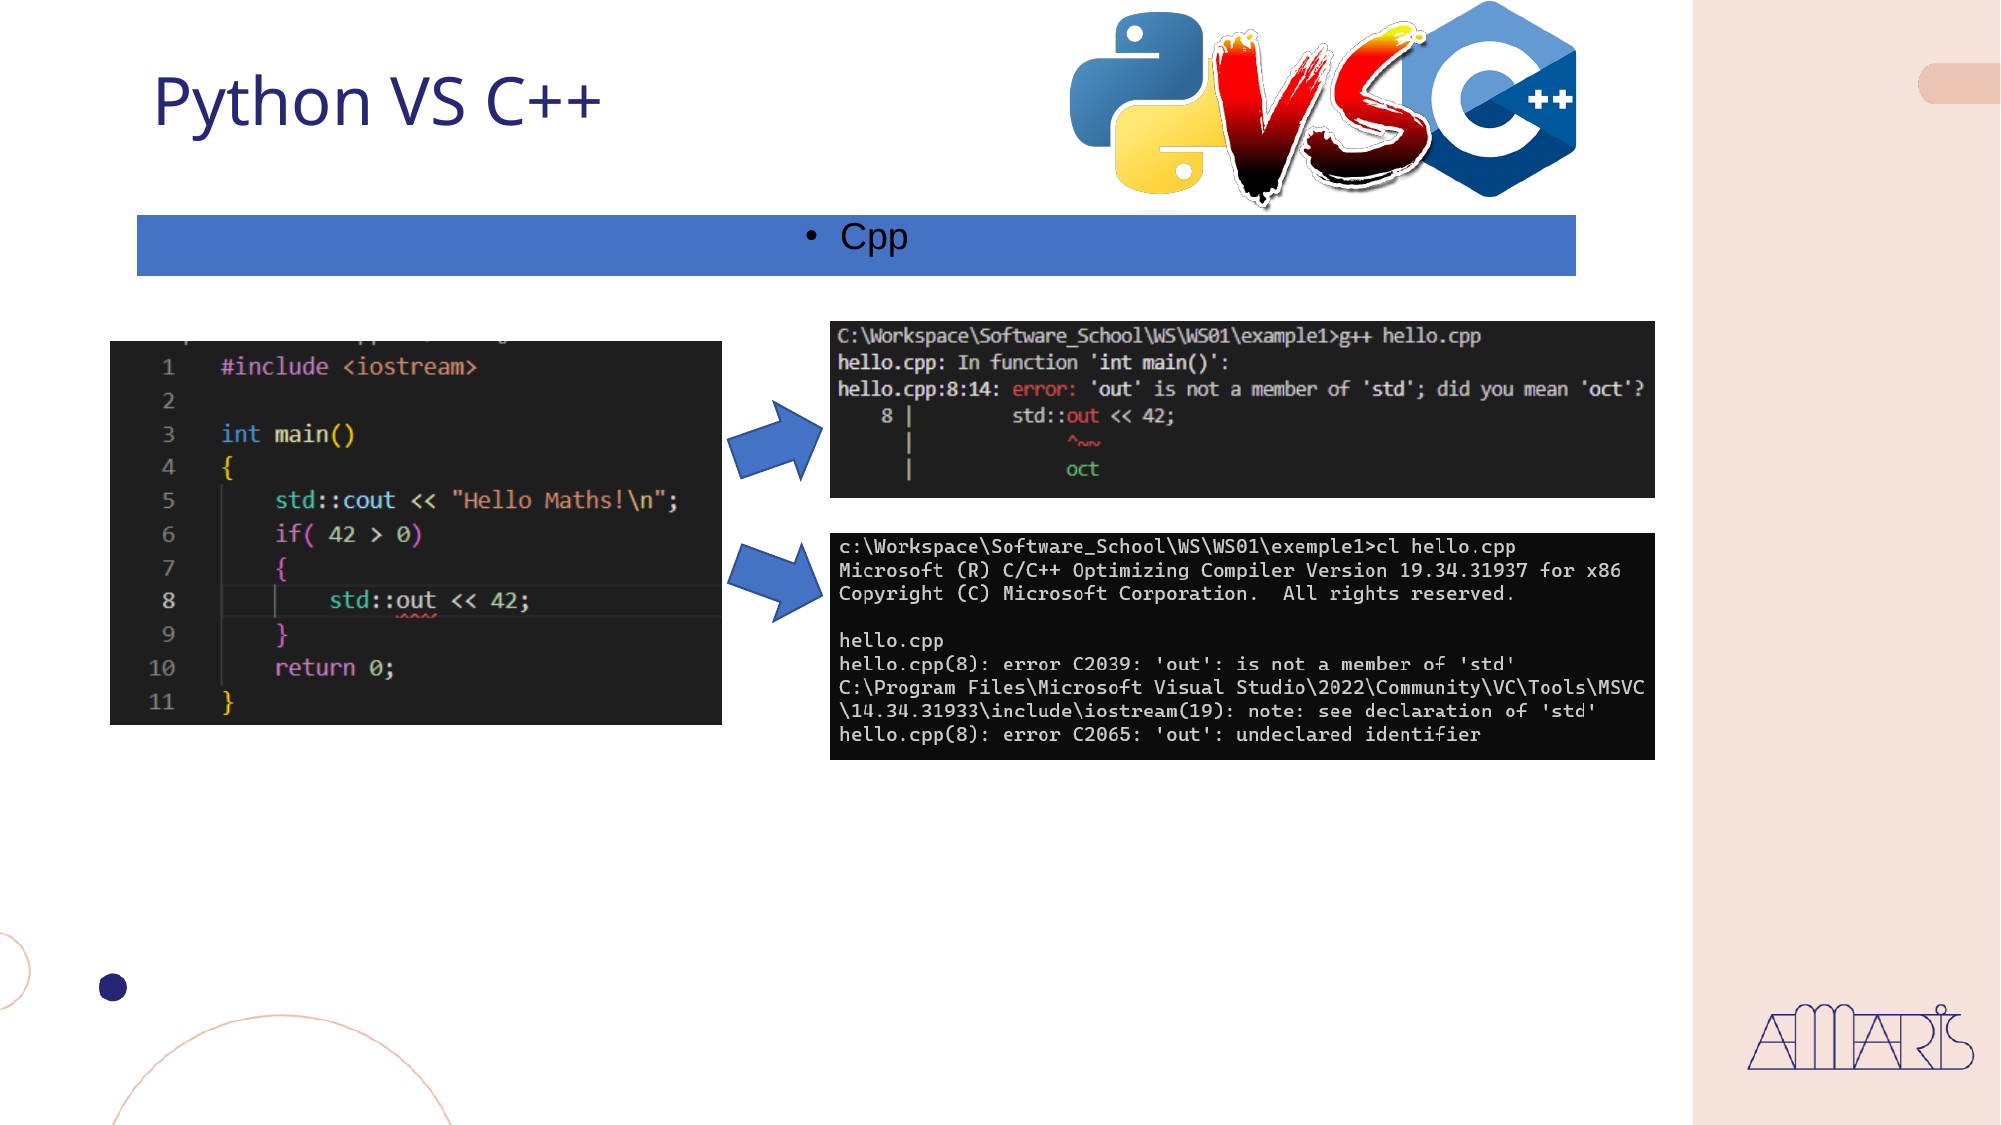

# Python VS C++
| Cpp |
| --- |